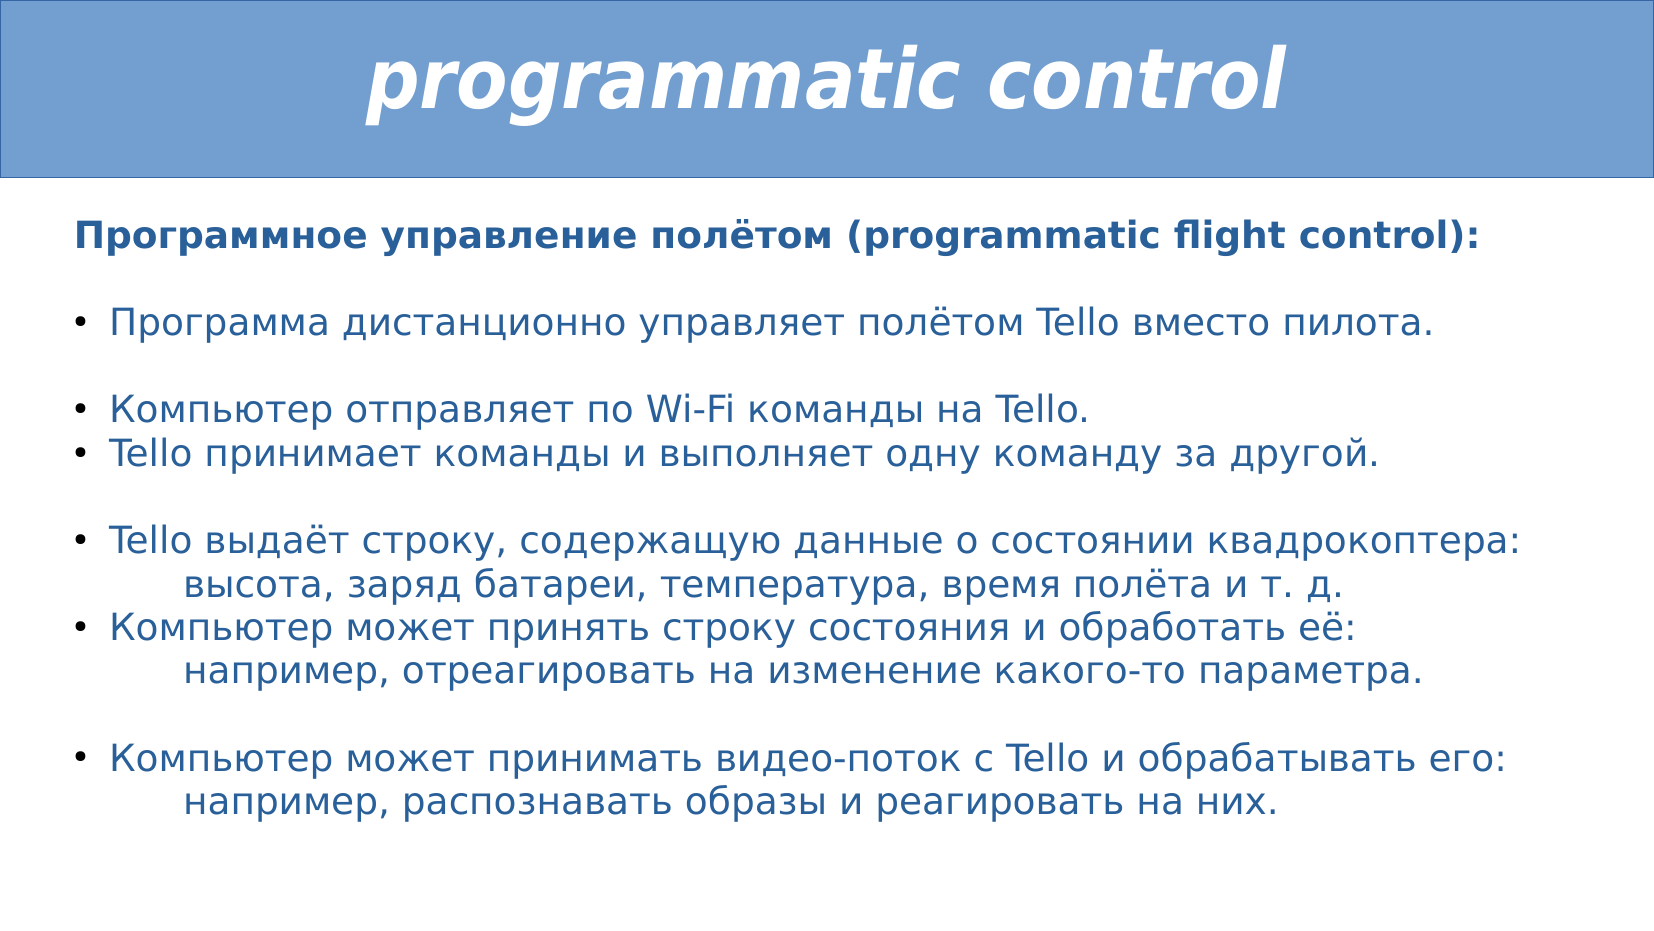

programmatic control
Программное управление полётом (programmatic flight control):
Программа дистанционно управляет полётом Tello вместо пилота.
Компьютер отправляет по Wi-Fi команды на Tello.
Tello принимает команды и выполняет одну команду за другой.
Tello выдаёт строку, содержащую данные о состоянии квадрокоптера:
	высота, заряд батареи, температура, время полёта и т. д.
Компьютер может принять строку состояния и обработать её:
	например, отреагировать на изменение какого-то параметра.
Компьютер может принимать видео-поток с Tello и обрабатывать его:
	например, распознавать образы и реагировать на них.